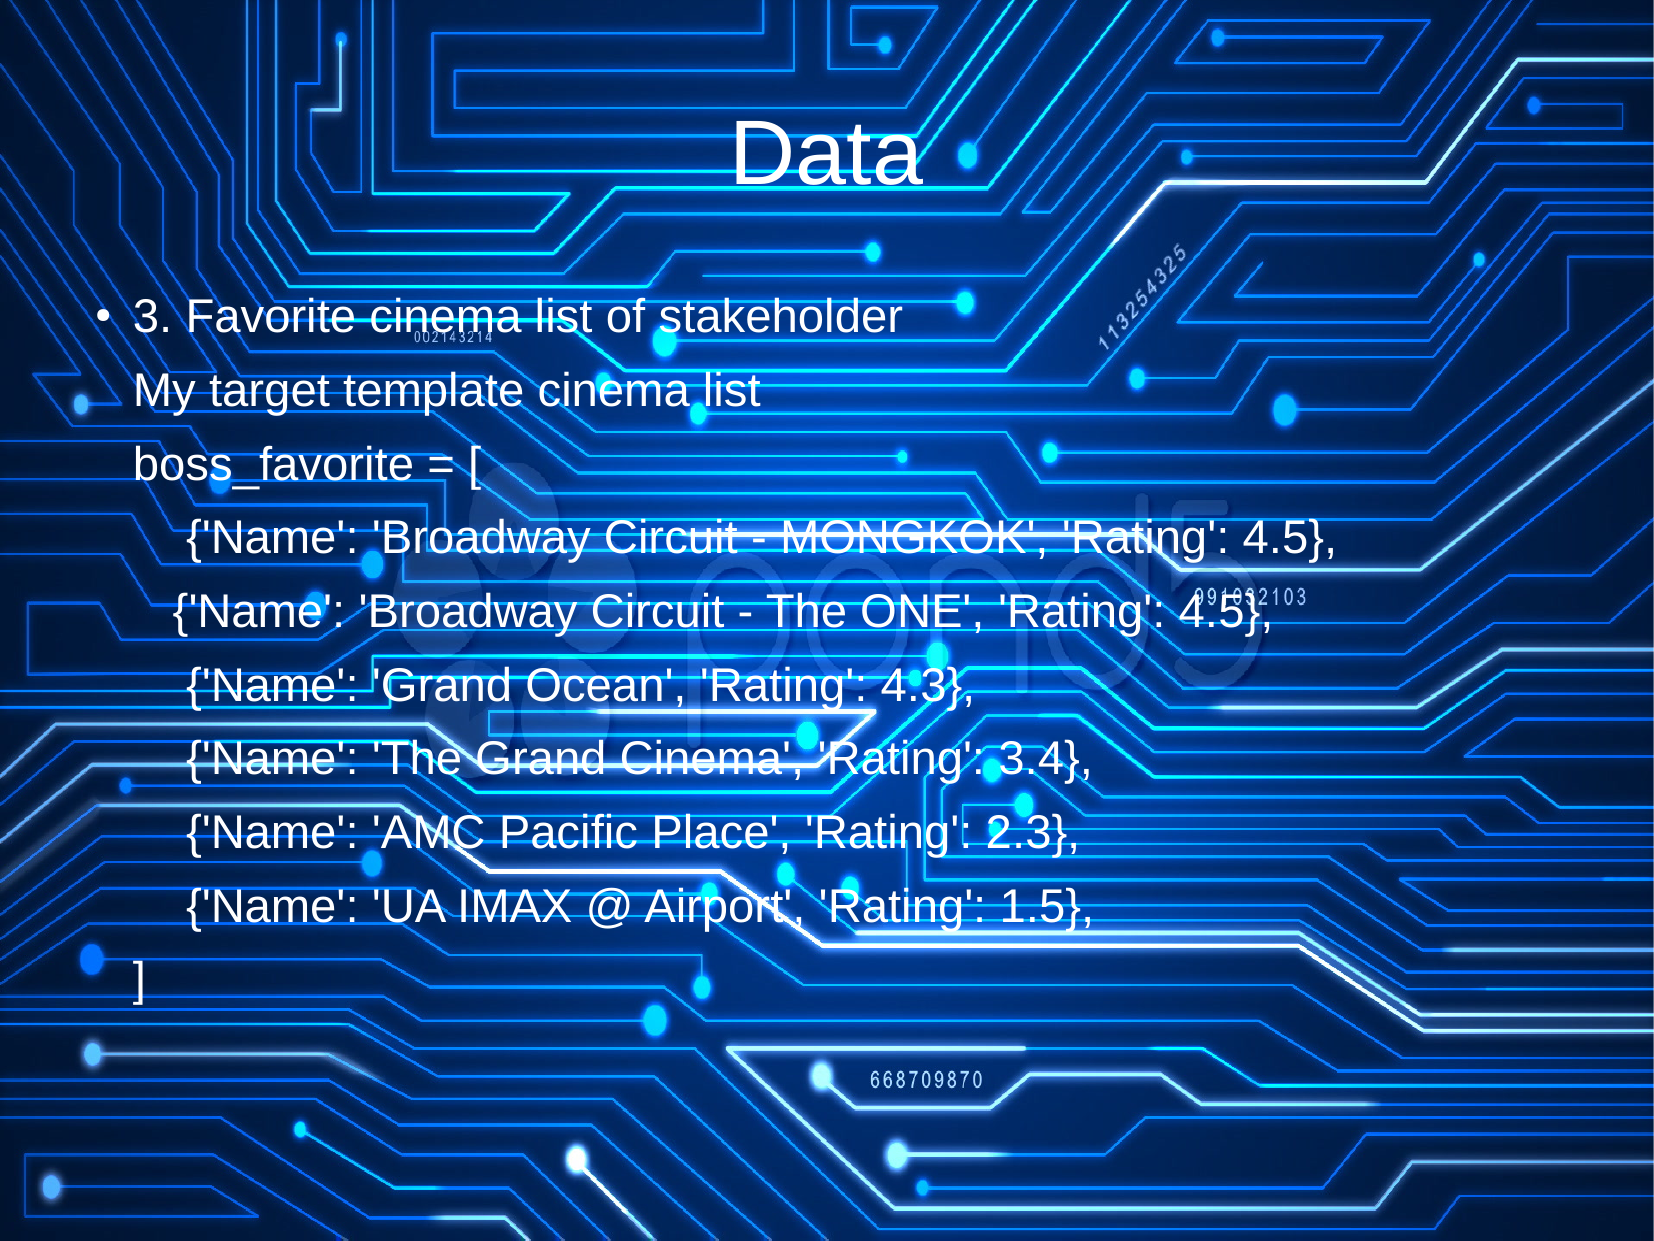

# Data
3. Favorite cinema list of stakeholder
My target template cinema list
boss_favorite = [
 {'Name': 'Broadway Circuit - MONGKOK', 'Rating': 4.5},
 {'Name': 'Broadway Circuit - The ONE', 'Rating': 4.5},
 {'Name': 'Grand Ocean', 'Rating': 4.3},
 {'Name': 'The Grand Cinema', 'Rating': 3.4},
 {'Name': 'AMC Pacific Place', 'Rating': 2.3},
 {'Name': 'UA IMAX @ Airport', 'Rating': 1.5},
]